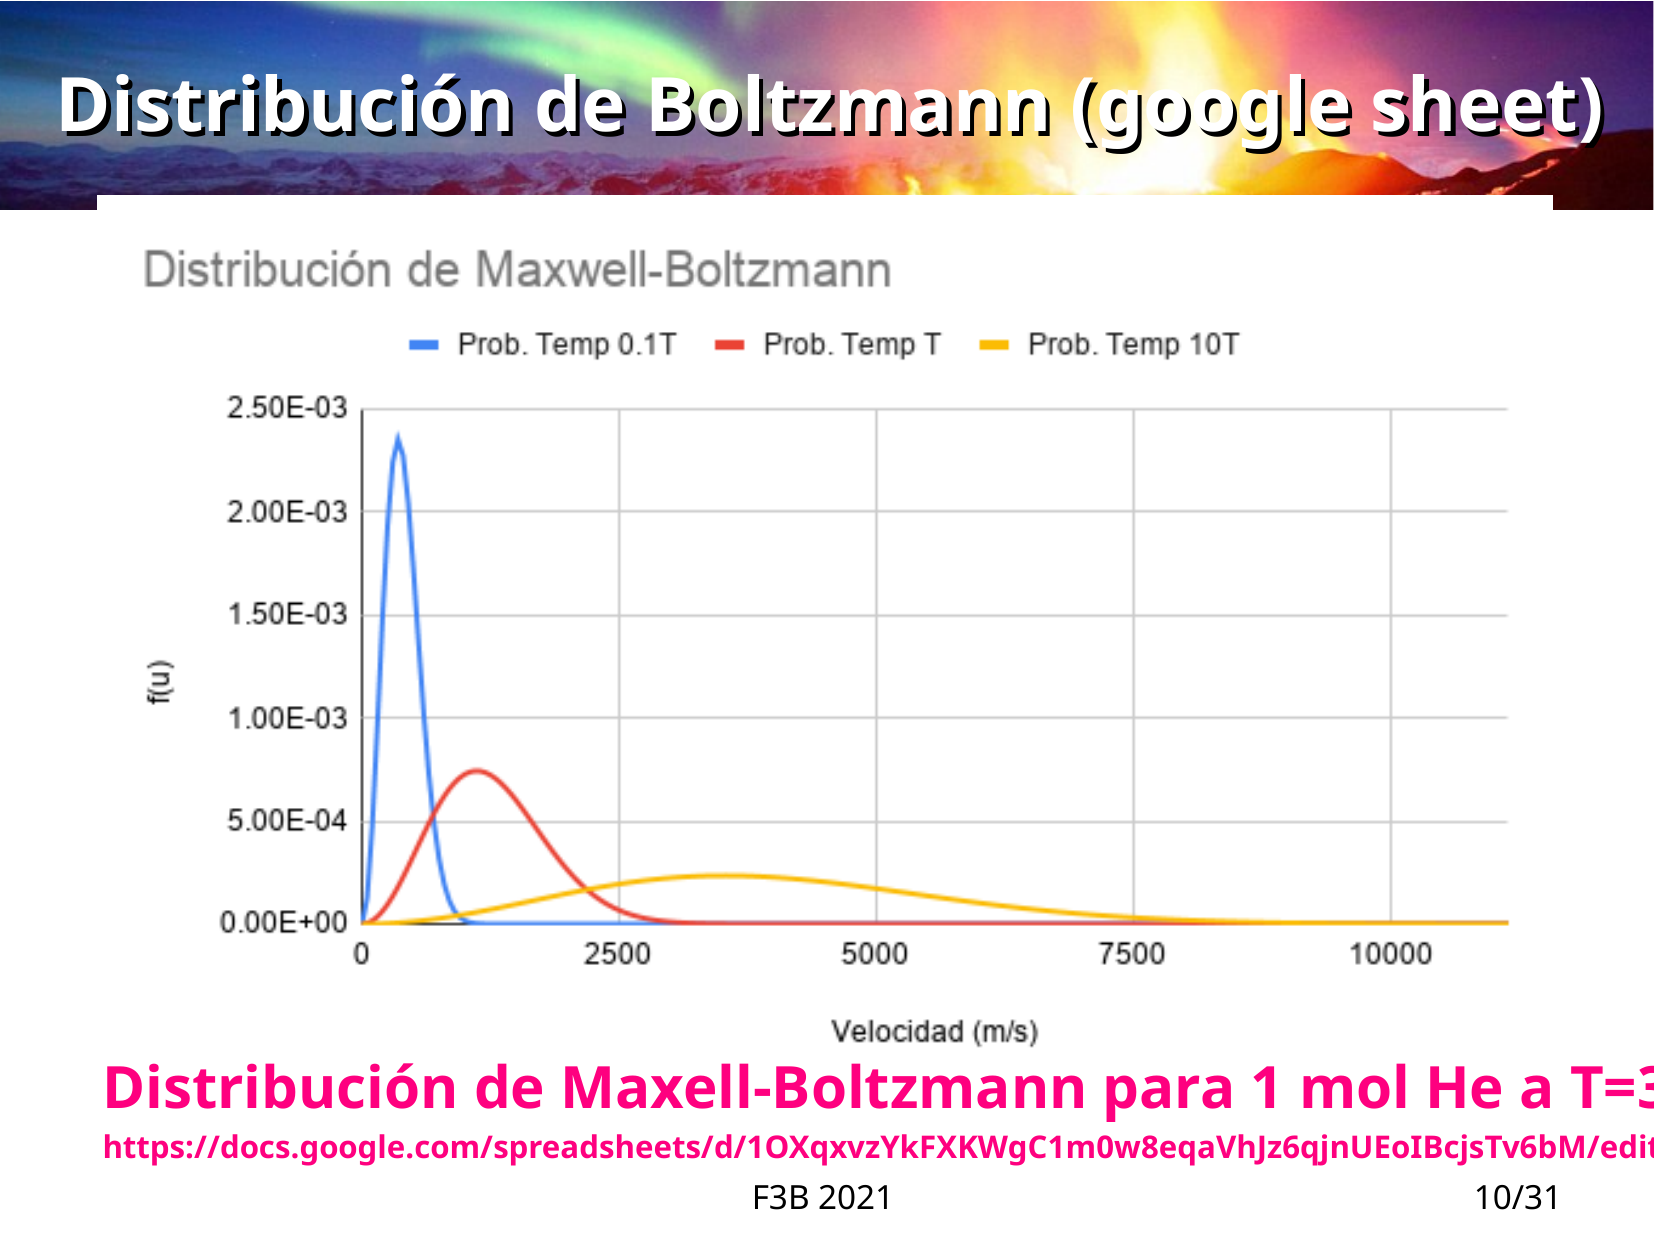

# Distribución de Boltzmann (google sheet)
Distribución de Maxell-Boltzmann para 1 mol He a T=300K
https://docs.google.com/spreadsheets/d/1OXqxvzYkFXKWgC1m0w8eqaVhJz6qjnUEoIBcjsTv6bM/edit#gid=0
F3B 2021
10